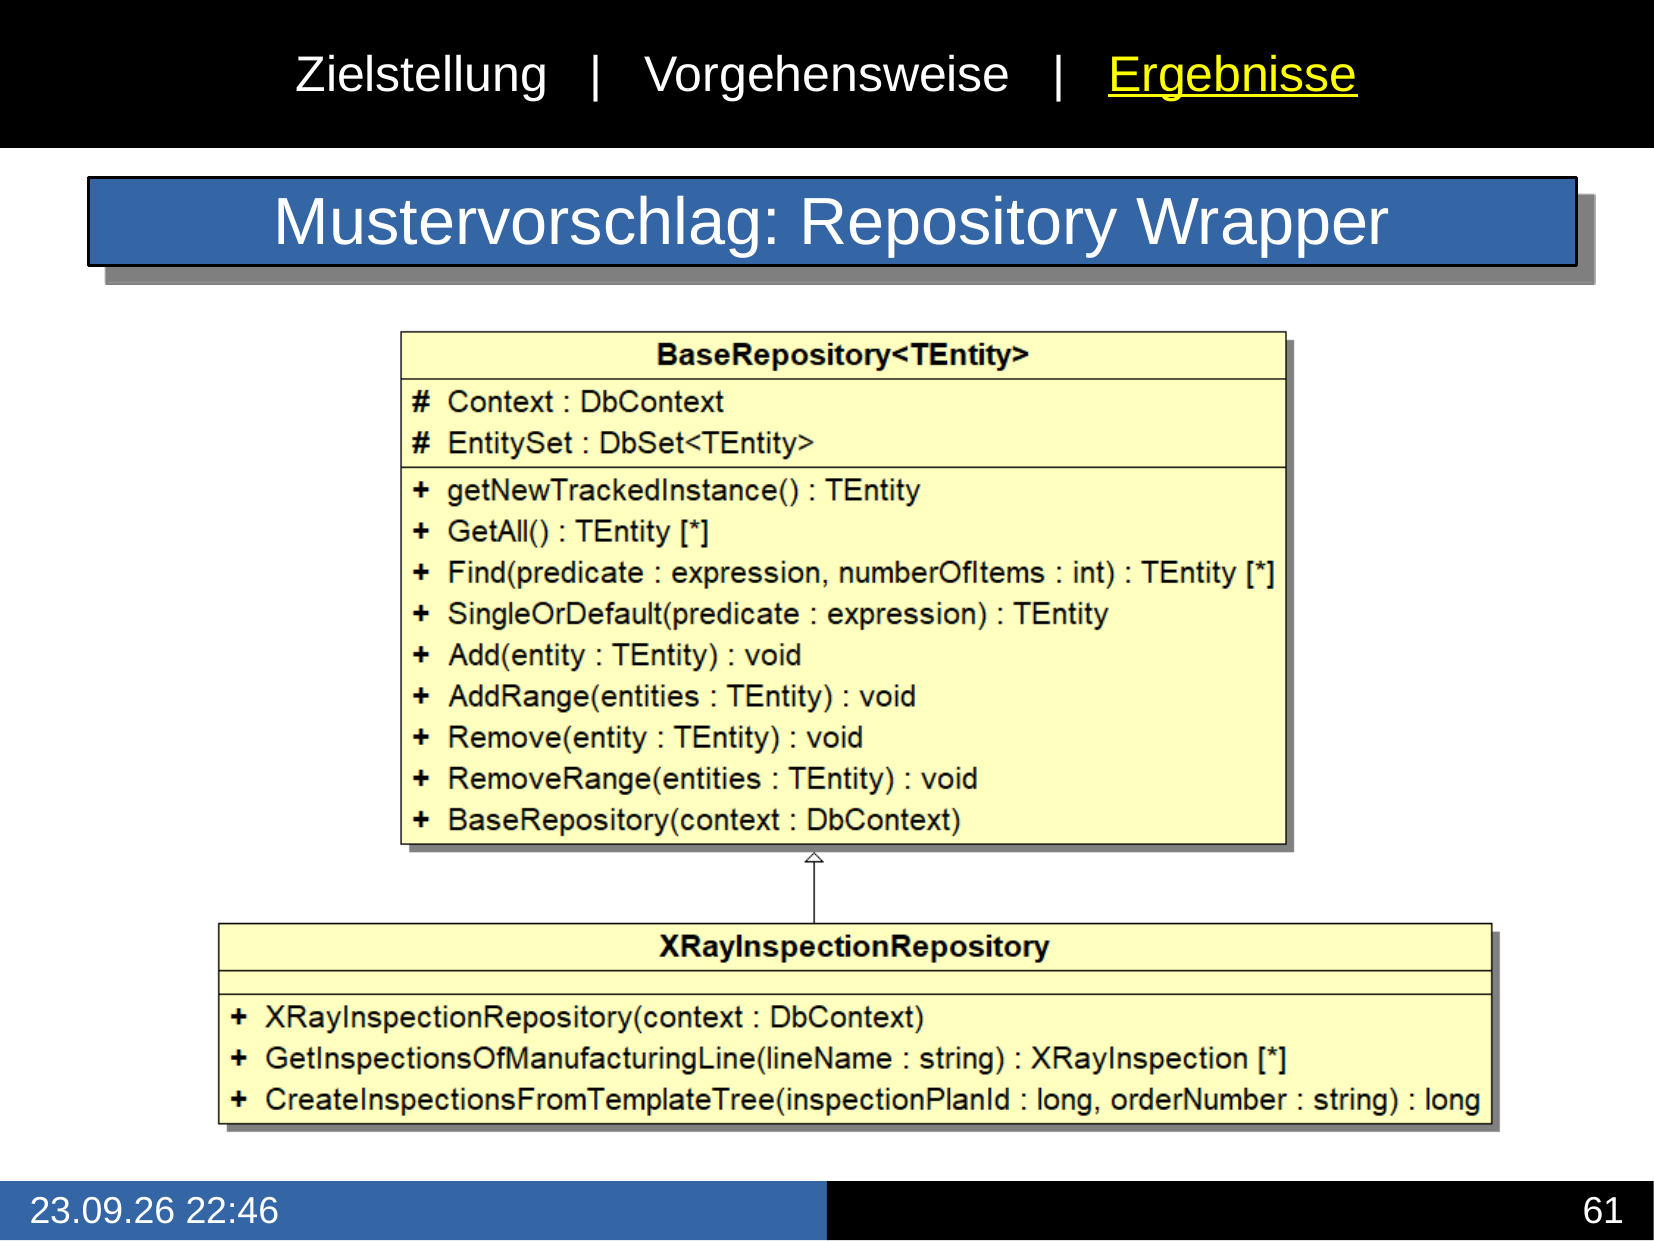

Zielstellung | Vorgehensweise | Ergebnisse
# Mustervorschlag: Repository Wrapper
61